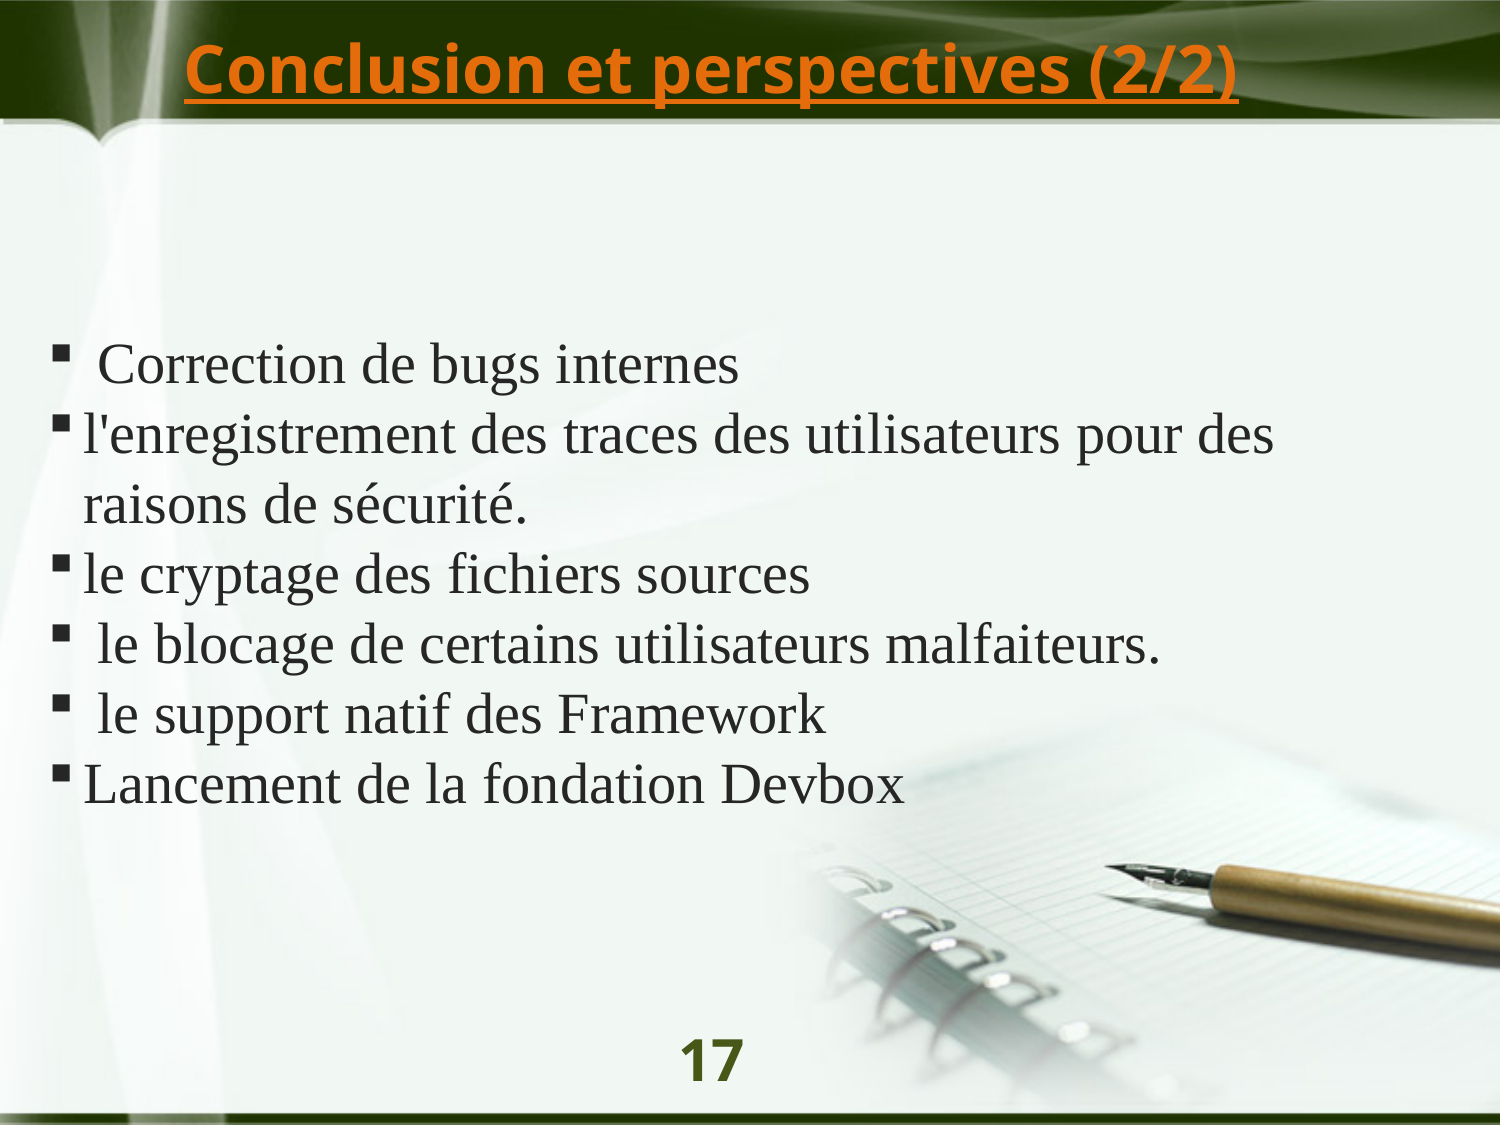

Conclusion et perspectives (2/2)
 Correction de bugs internes
l'enregistrement des traces des utilisateurs pour des raisons de sécurité.
le cryptage des fichiers sources
 le blocage de certains utilisateurs malfaiteurs.
 le support natif des Framework
Lancement de la fondation Devbox
17